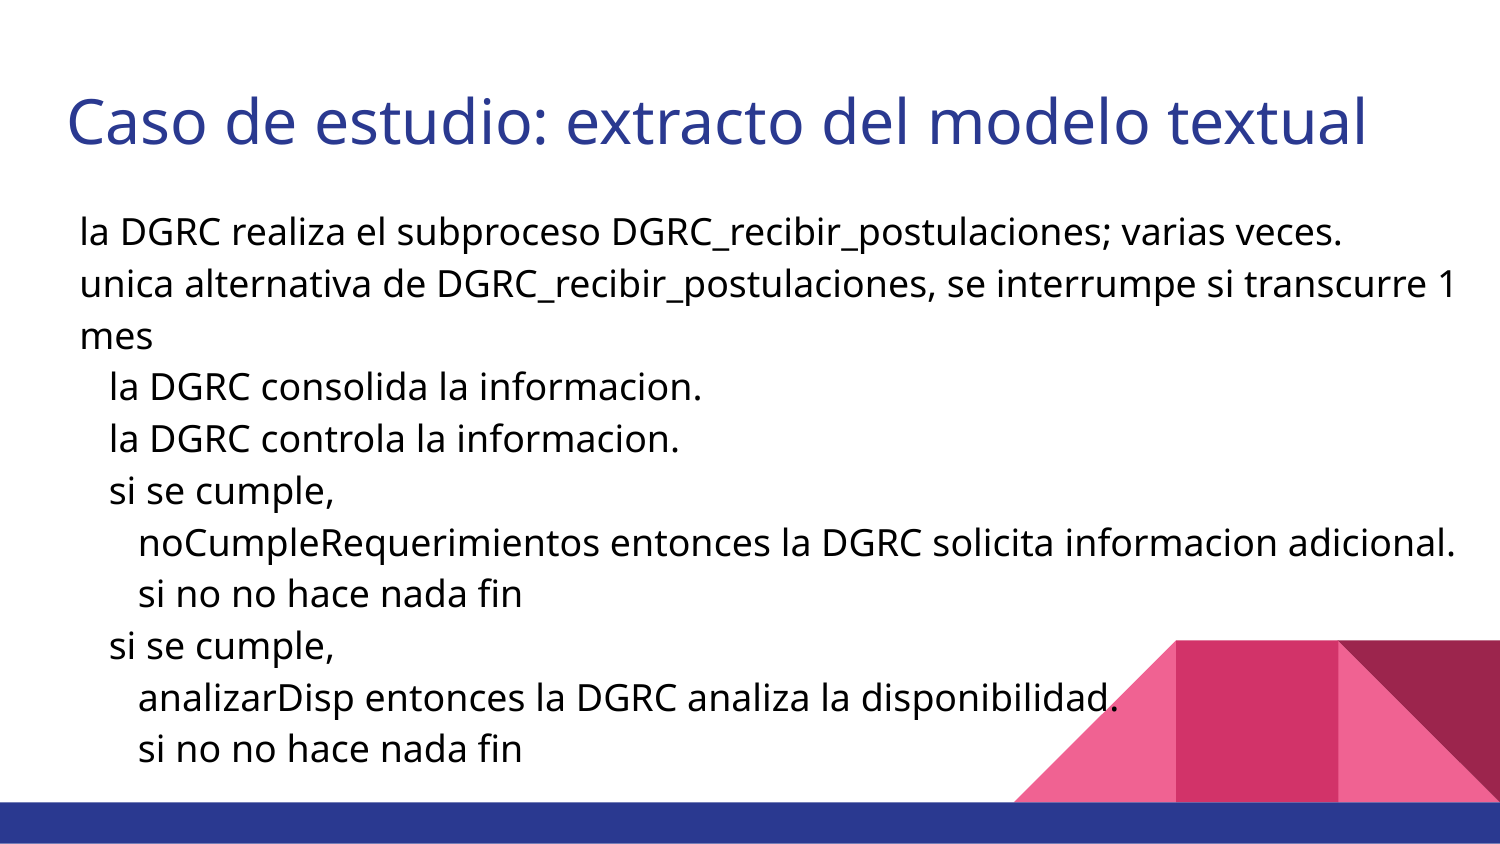

Caso de estudio: extracto del modelo textual
# la DGRC realiza el subproceso DGRC_recibir_postulaciones; varias veces.
unica alternativa de DGRC_recibir_postulaciones, se interrumpe si transcurre 1 mes
 la DGRC consolida la informacion.
 la DGRC controla la informacion.
 si se cumple,
 noCumpleRequerimientos entonces la DGRC solicita informacion adicional.
 si no no hace nada fin
 si se cumple,
 analizarDisp entonces la DGRC analiza la disponibilidad.
 si no no hace nada fin